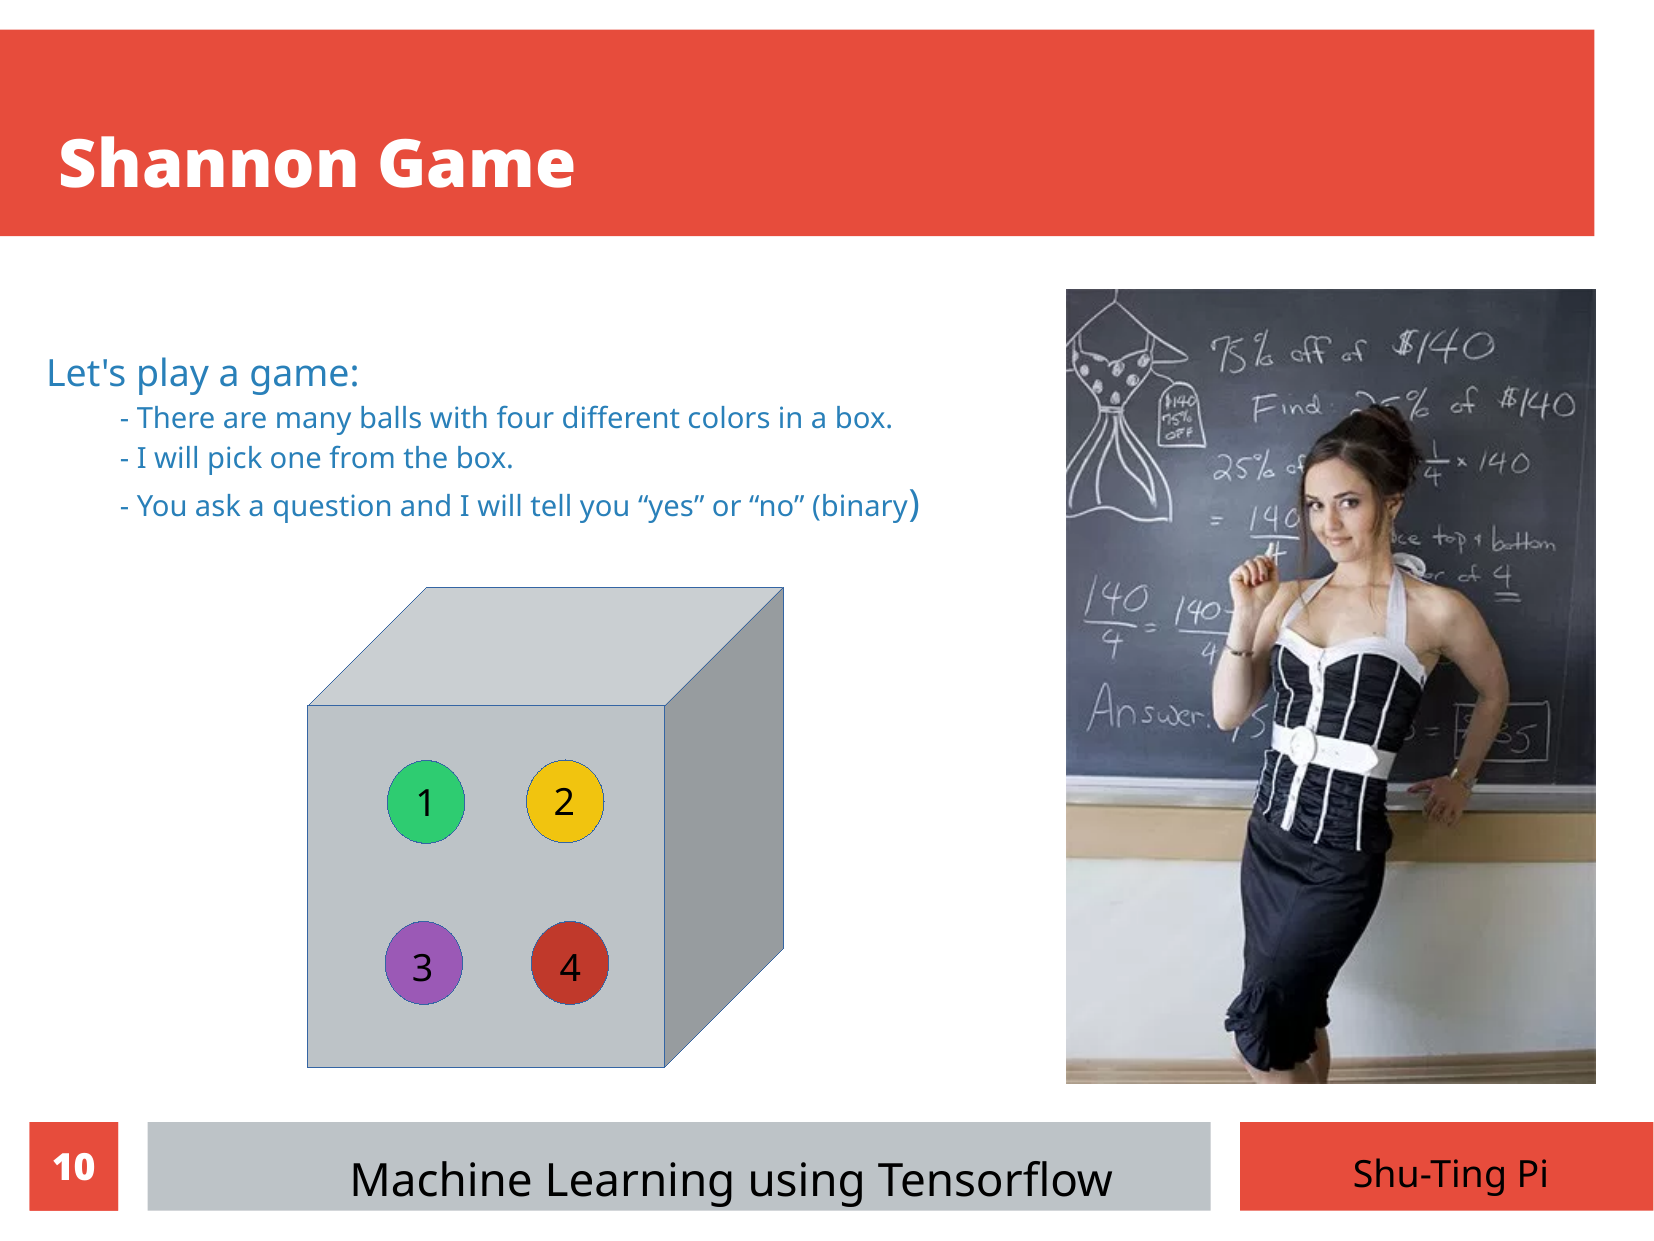

# Shannon Game
Let's play a game:
	- There are many balls with four different colors in a box.
	- I will pick one from the box.
	- You ask a question and I will tell you “yes” or “no” (binary)
1
2
3
4
10
Machine Learning using Tensorflow
Shu-Ting Pi